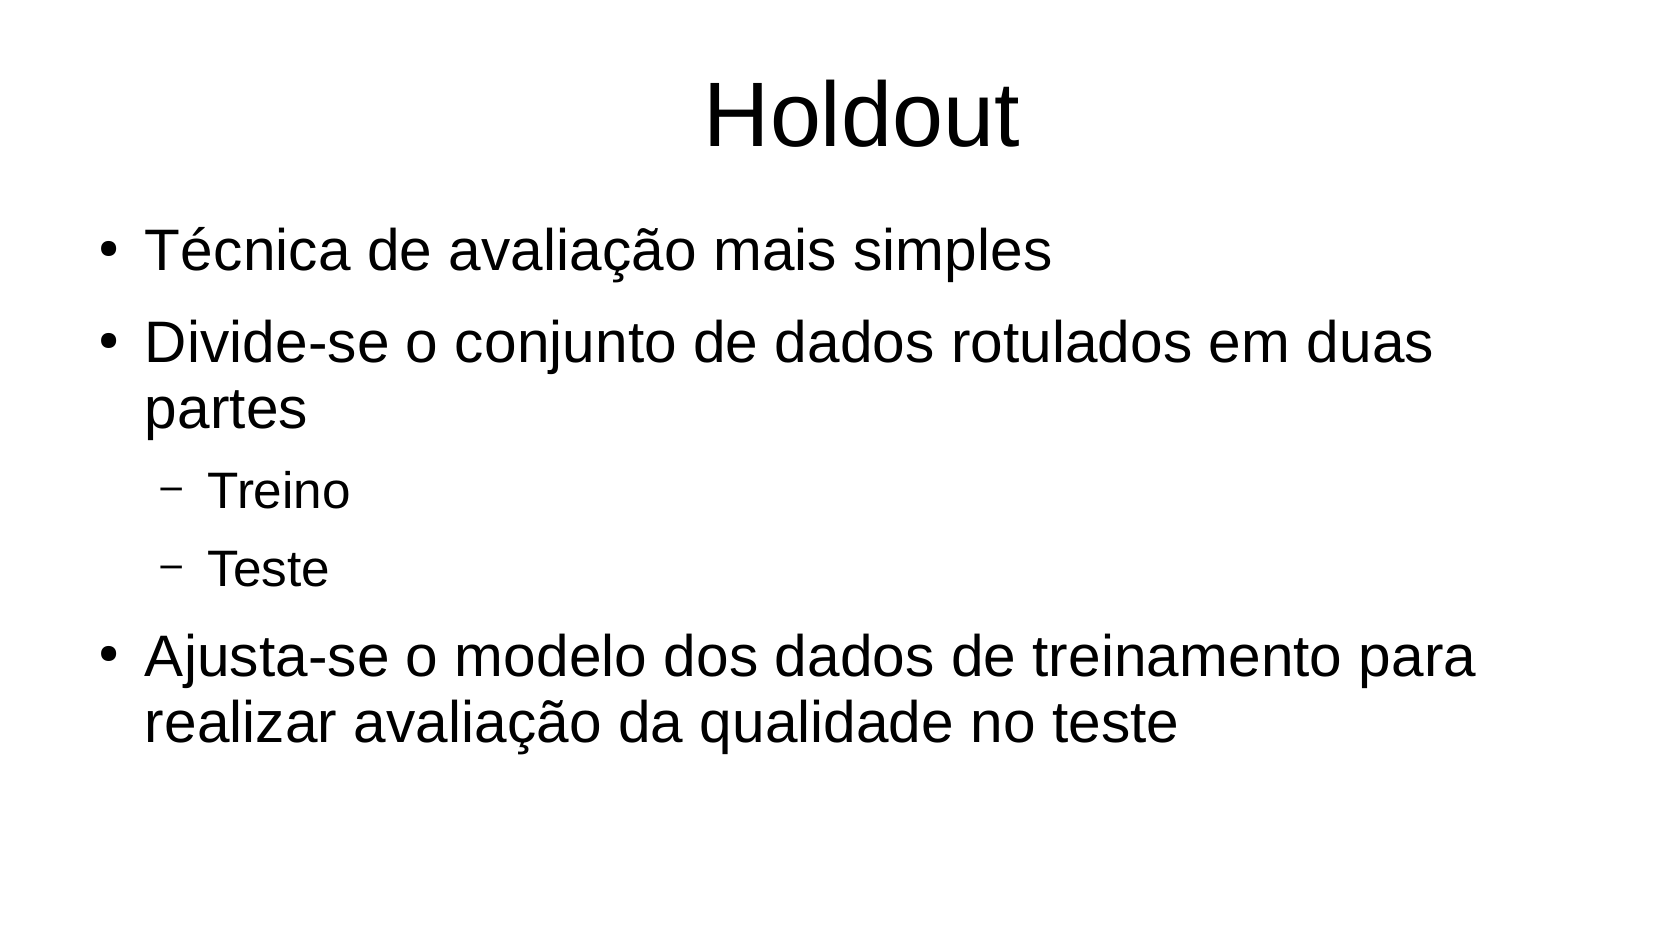

# Holdout
Técnica de avaliação mais simples
Divide-se o conjunto de dados rotulados em duas partes
Treino
Teste
Ajusta-se o modelo dos dados de treinamento para realizar avaliação da qualidade no teste